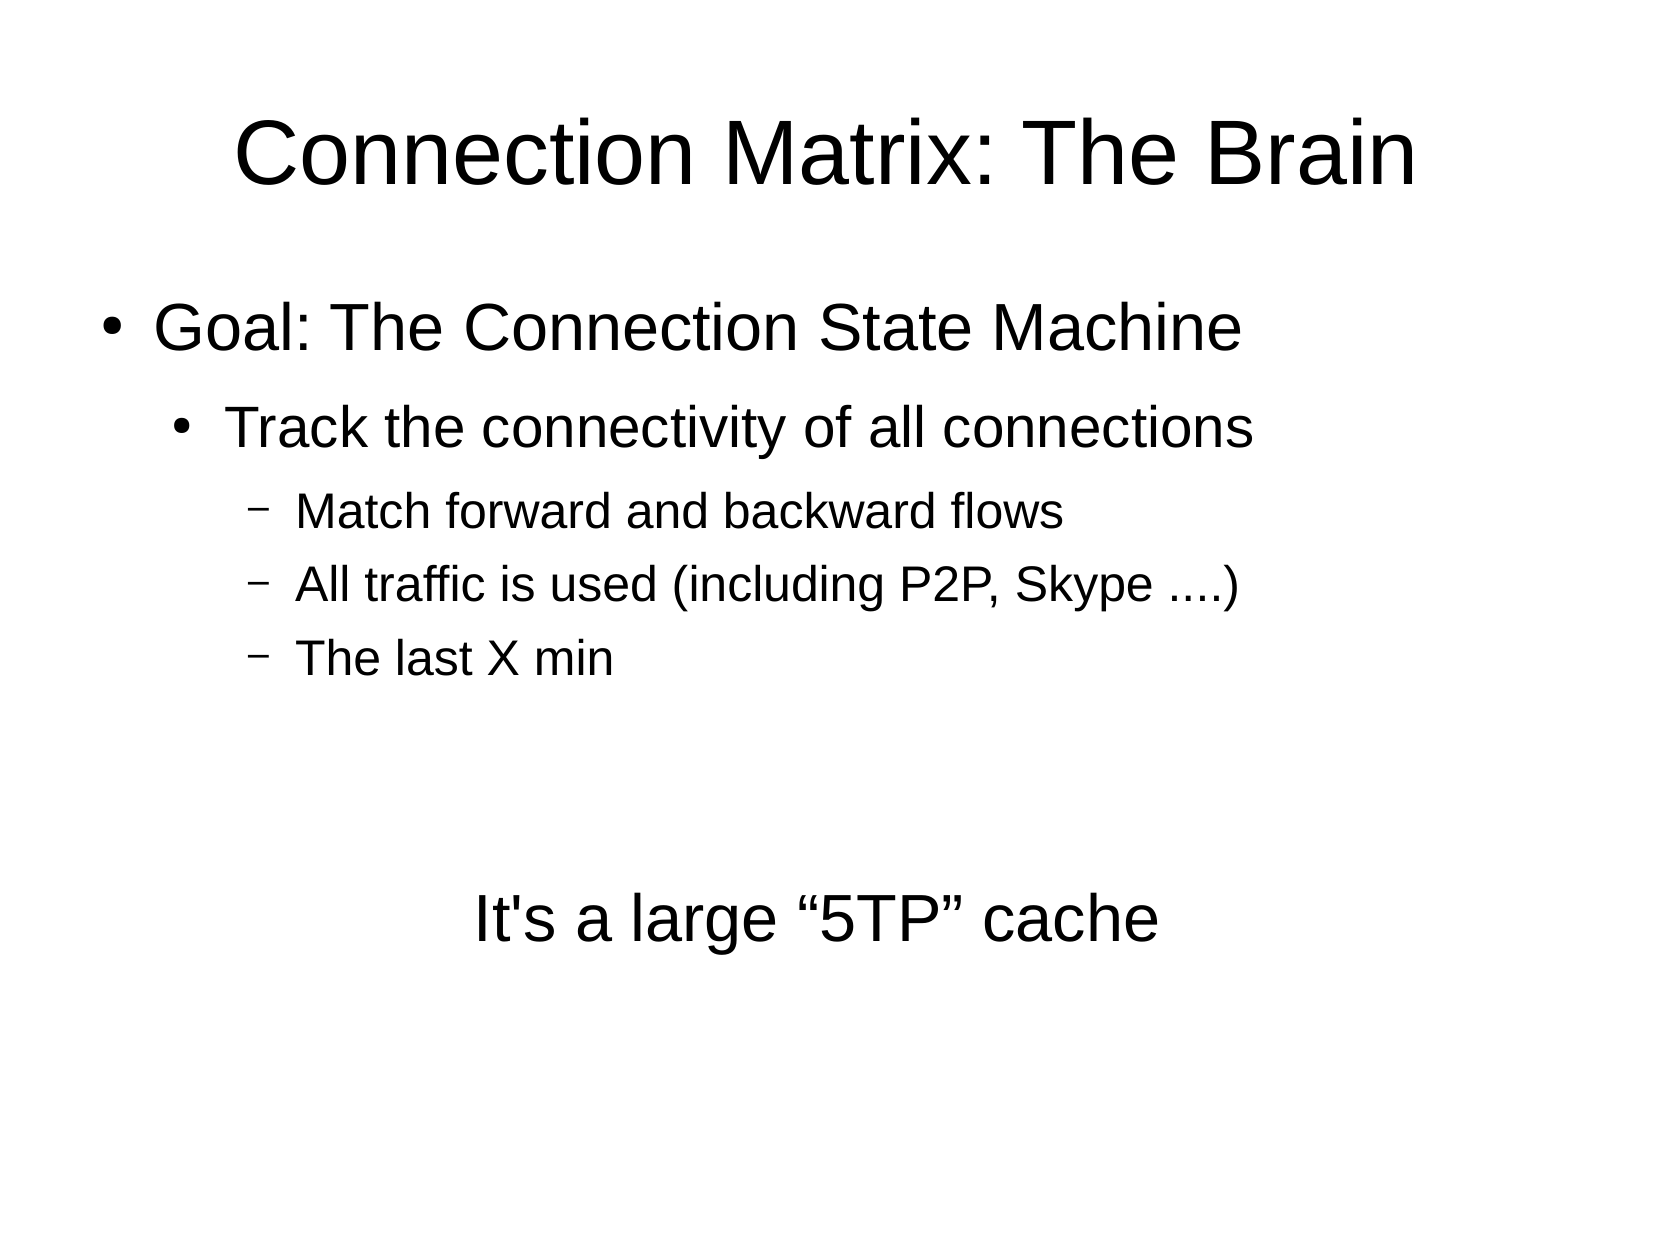

# Connection Matrix: The Brain
Goal: The Connection State Machine
Track the connectivity of all connections
Match forward and backward flows
All traffic is used (including P2P, Skype ....)
The last X min
It's a large “5TP” cache